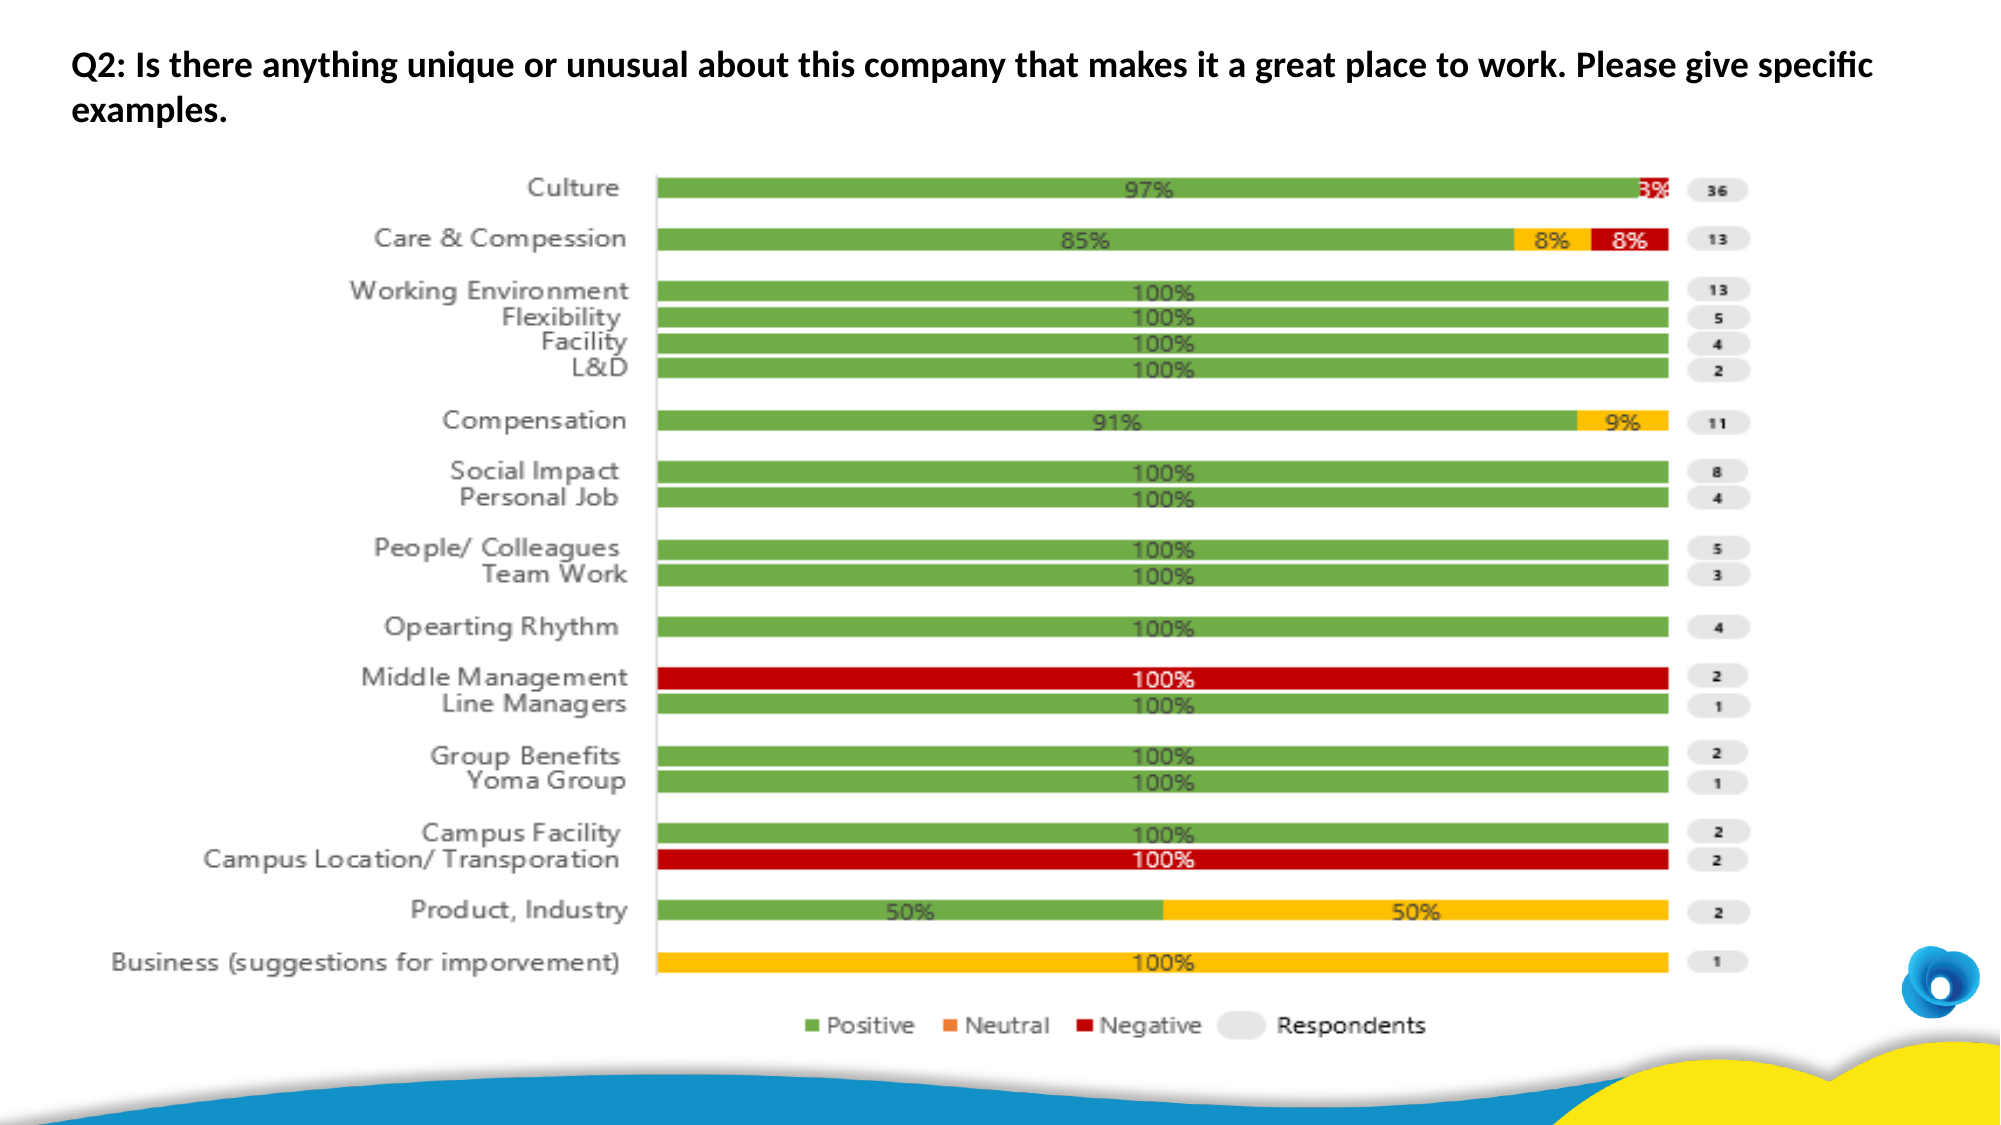

Q2: Is there anything unique or unusual about this company that makes it a great place to work. Please give specific examples.